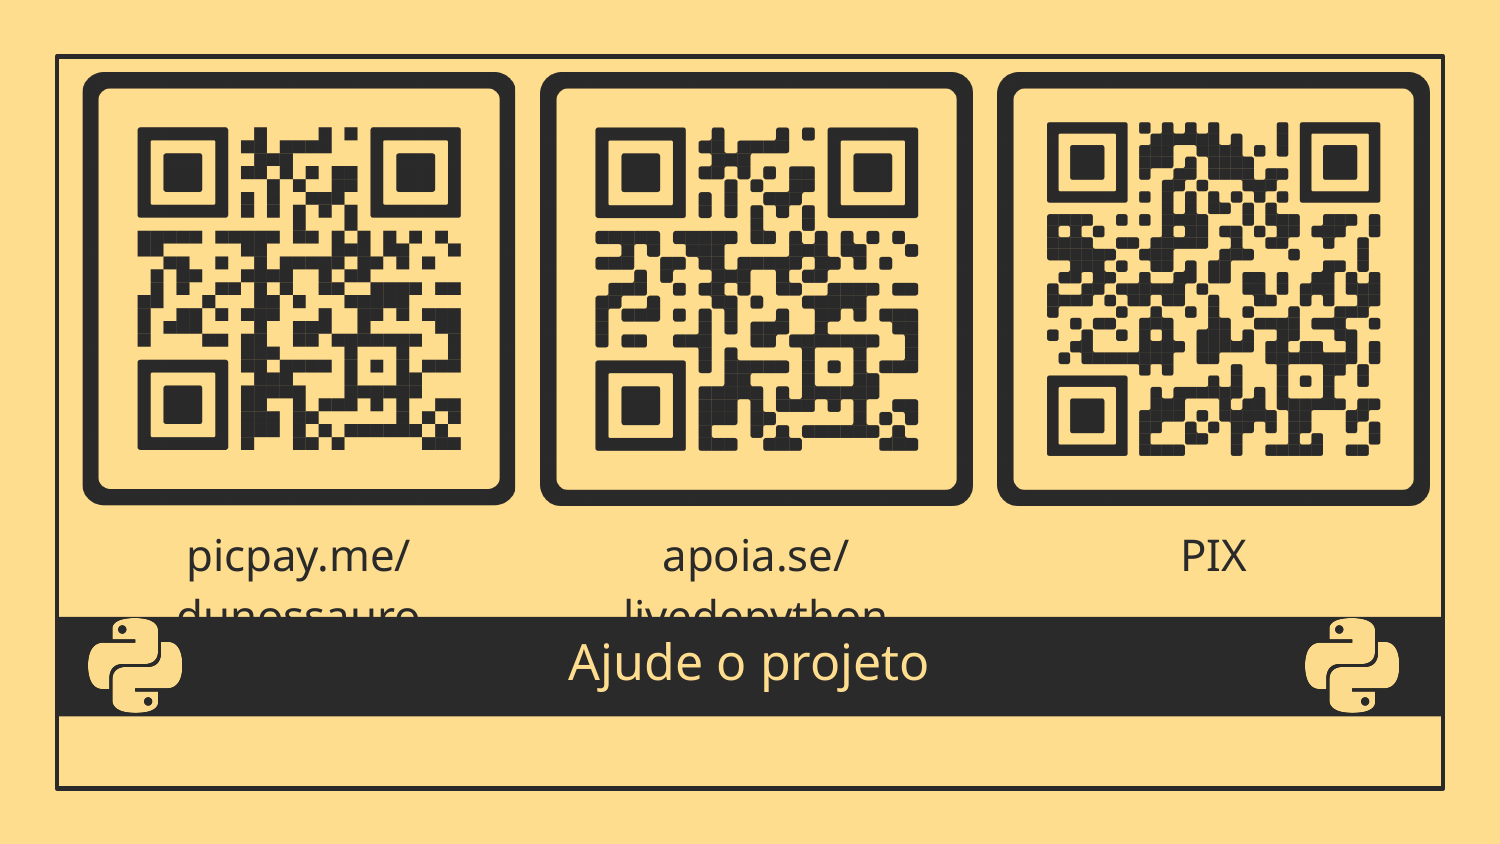

picpay.me/dunossauro
apoia.se/livedepython
PIX
# Ajude o projeto